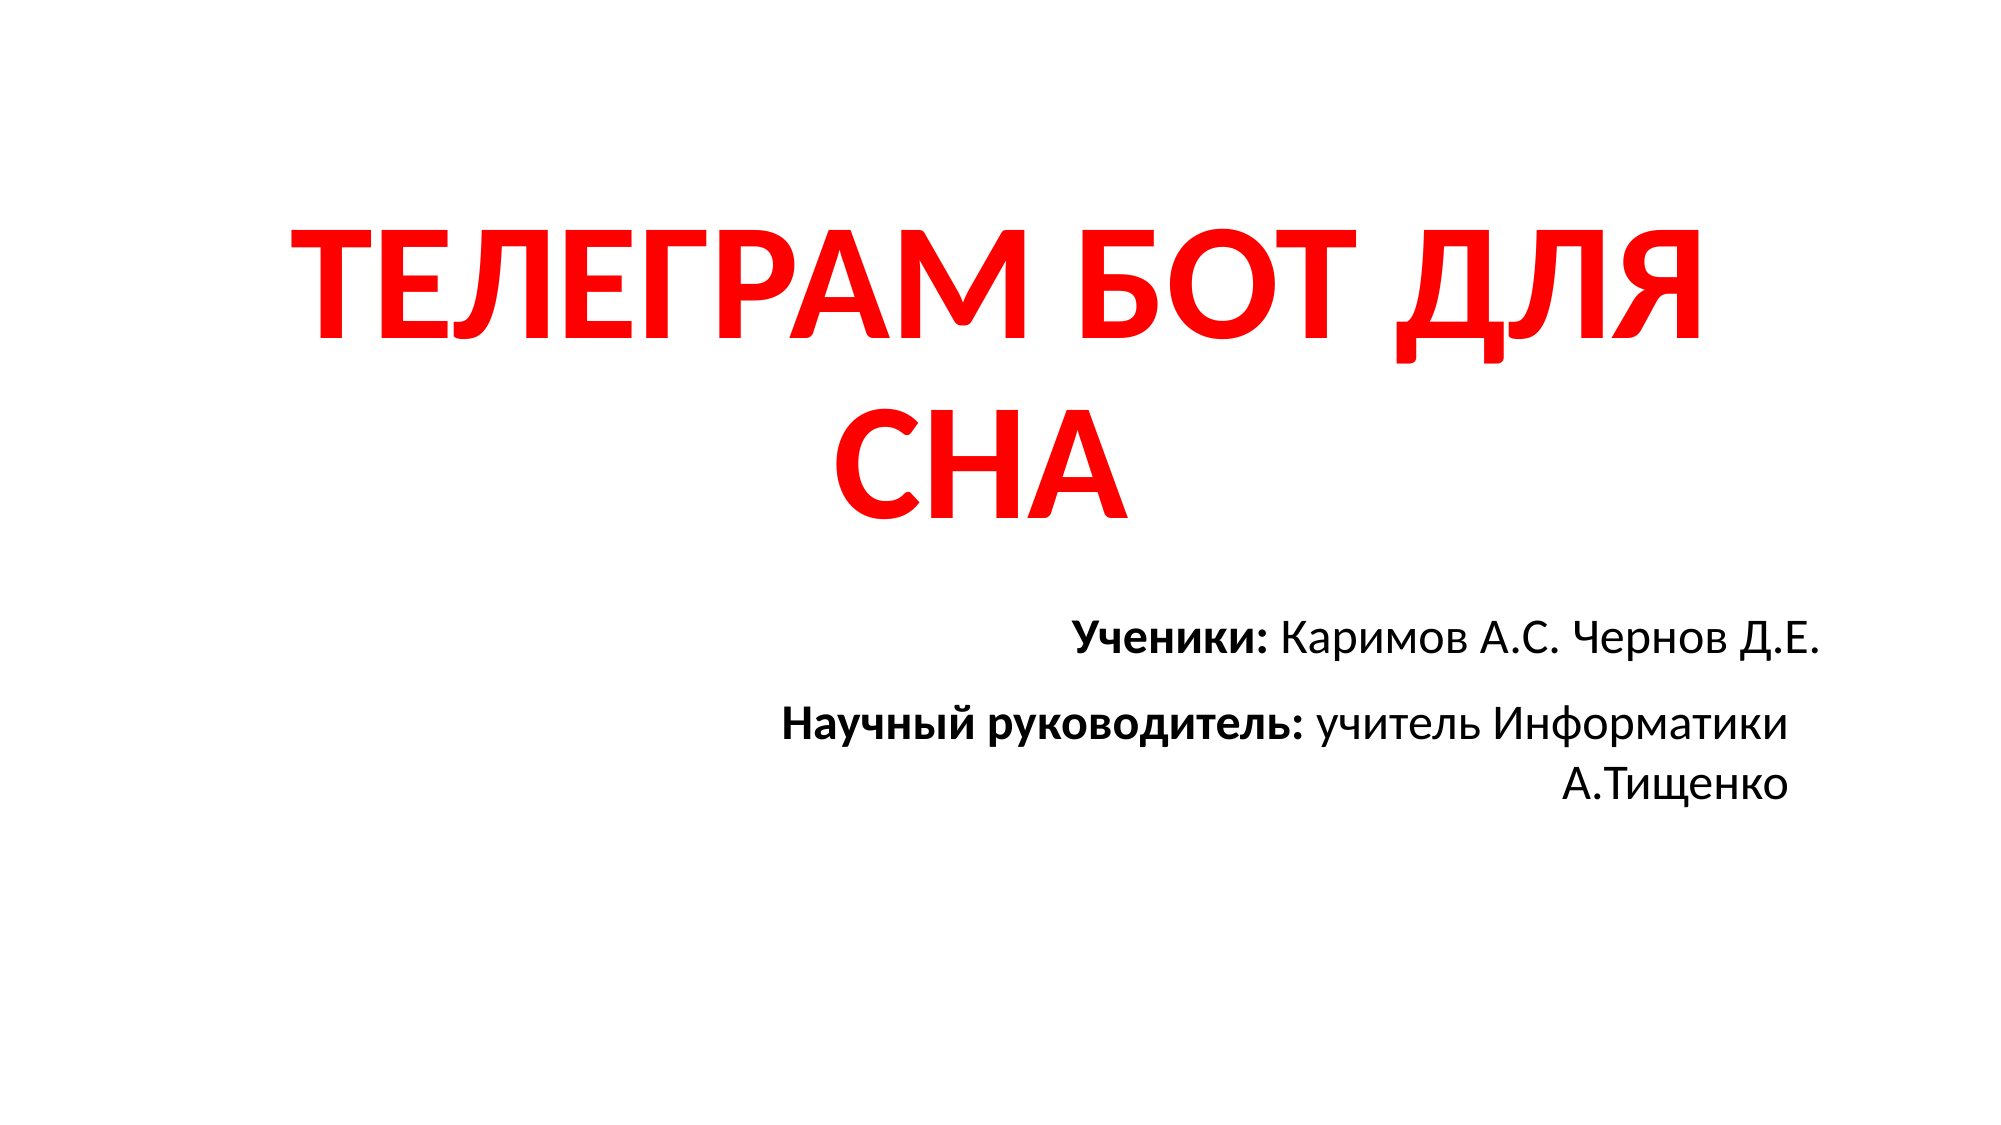

# ТЕЛЕГРАМ БОТ ДЛЯ СНА
Ученики: Каримов А.С. Чернов Д.Е.
Научный руководитель: учитель Информатики
А.Тищенко